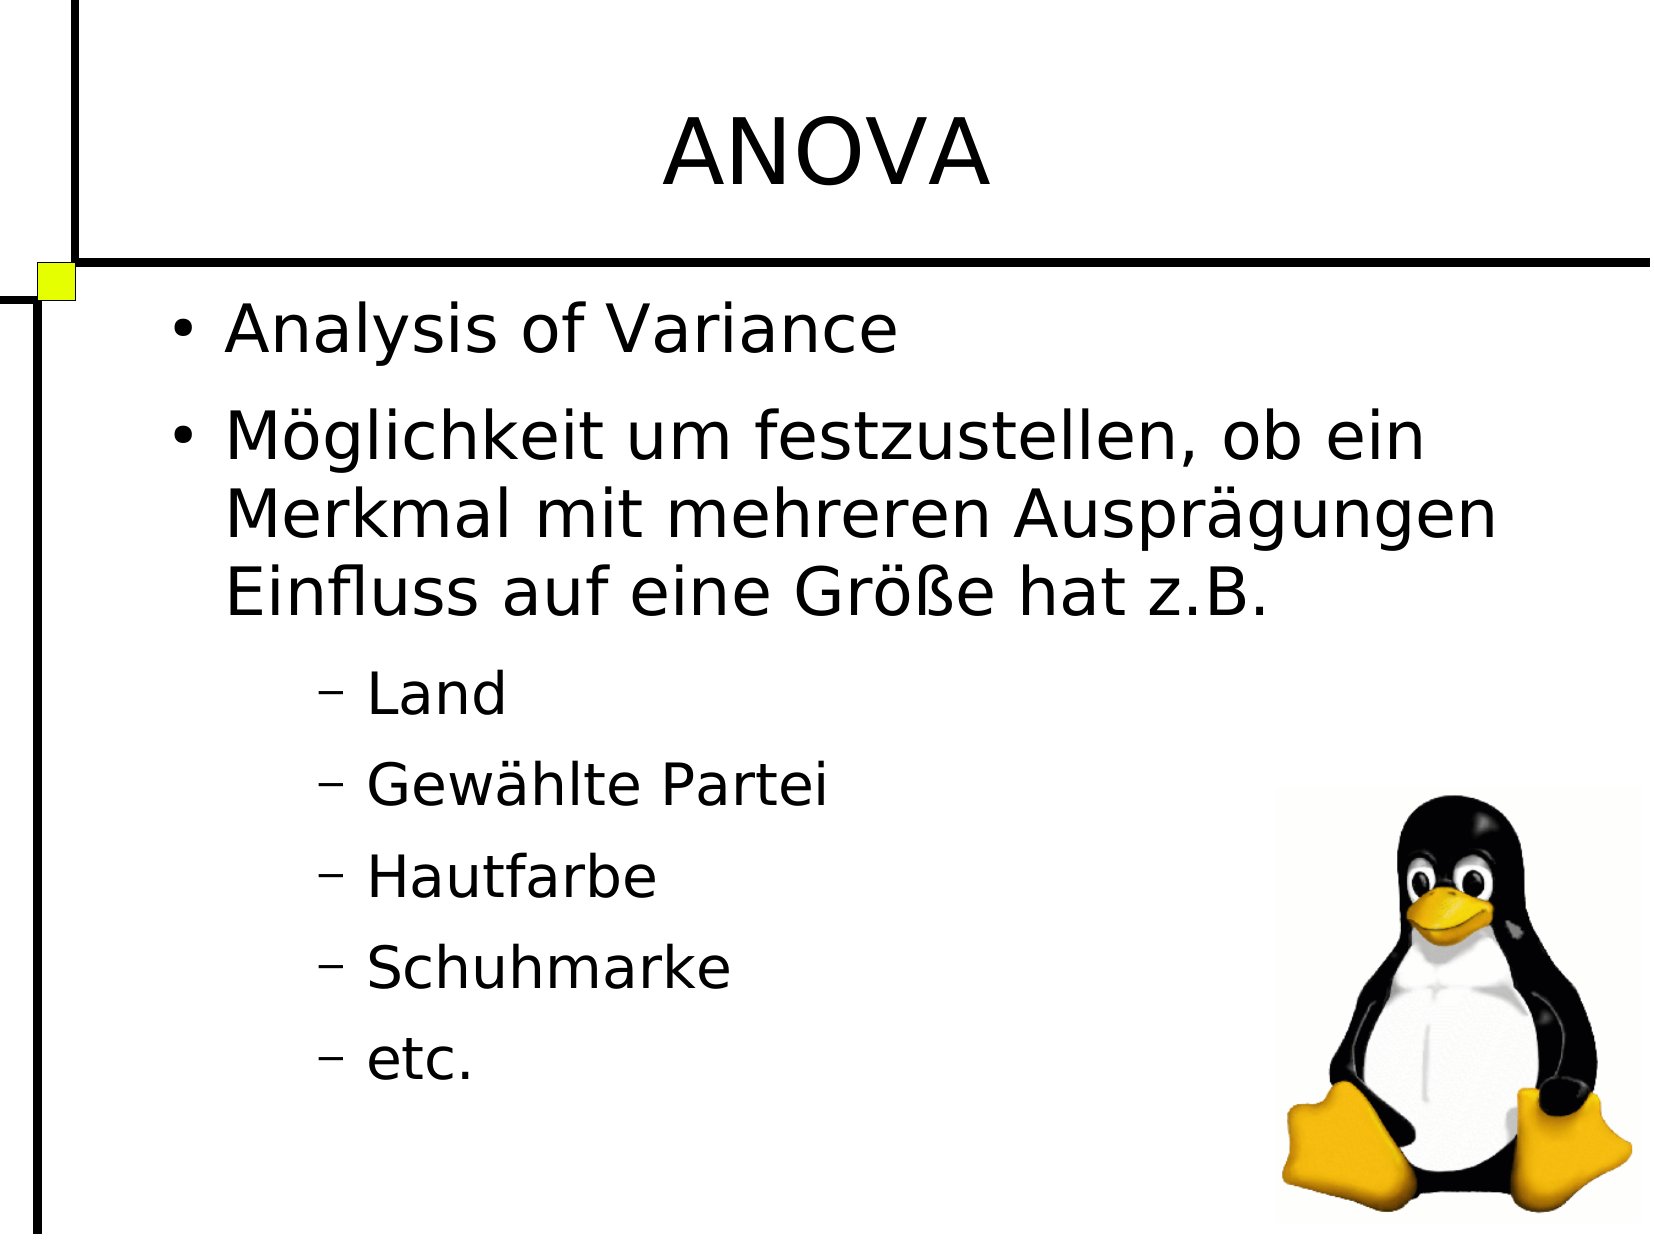

# ANOVA
Analysis of Variance
Möglichkeit um festzustellen, ob ein Merkmal mit mehreren Ausprägungen Einfluss auf eine Größe hat z.B.
Land
Gewählte Partei
Hautfarbe
Schuhmarke
etc.